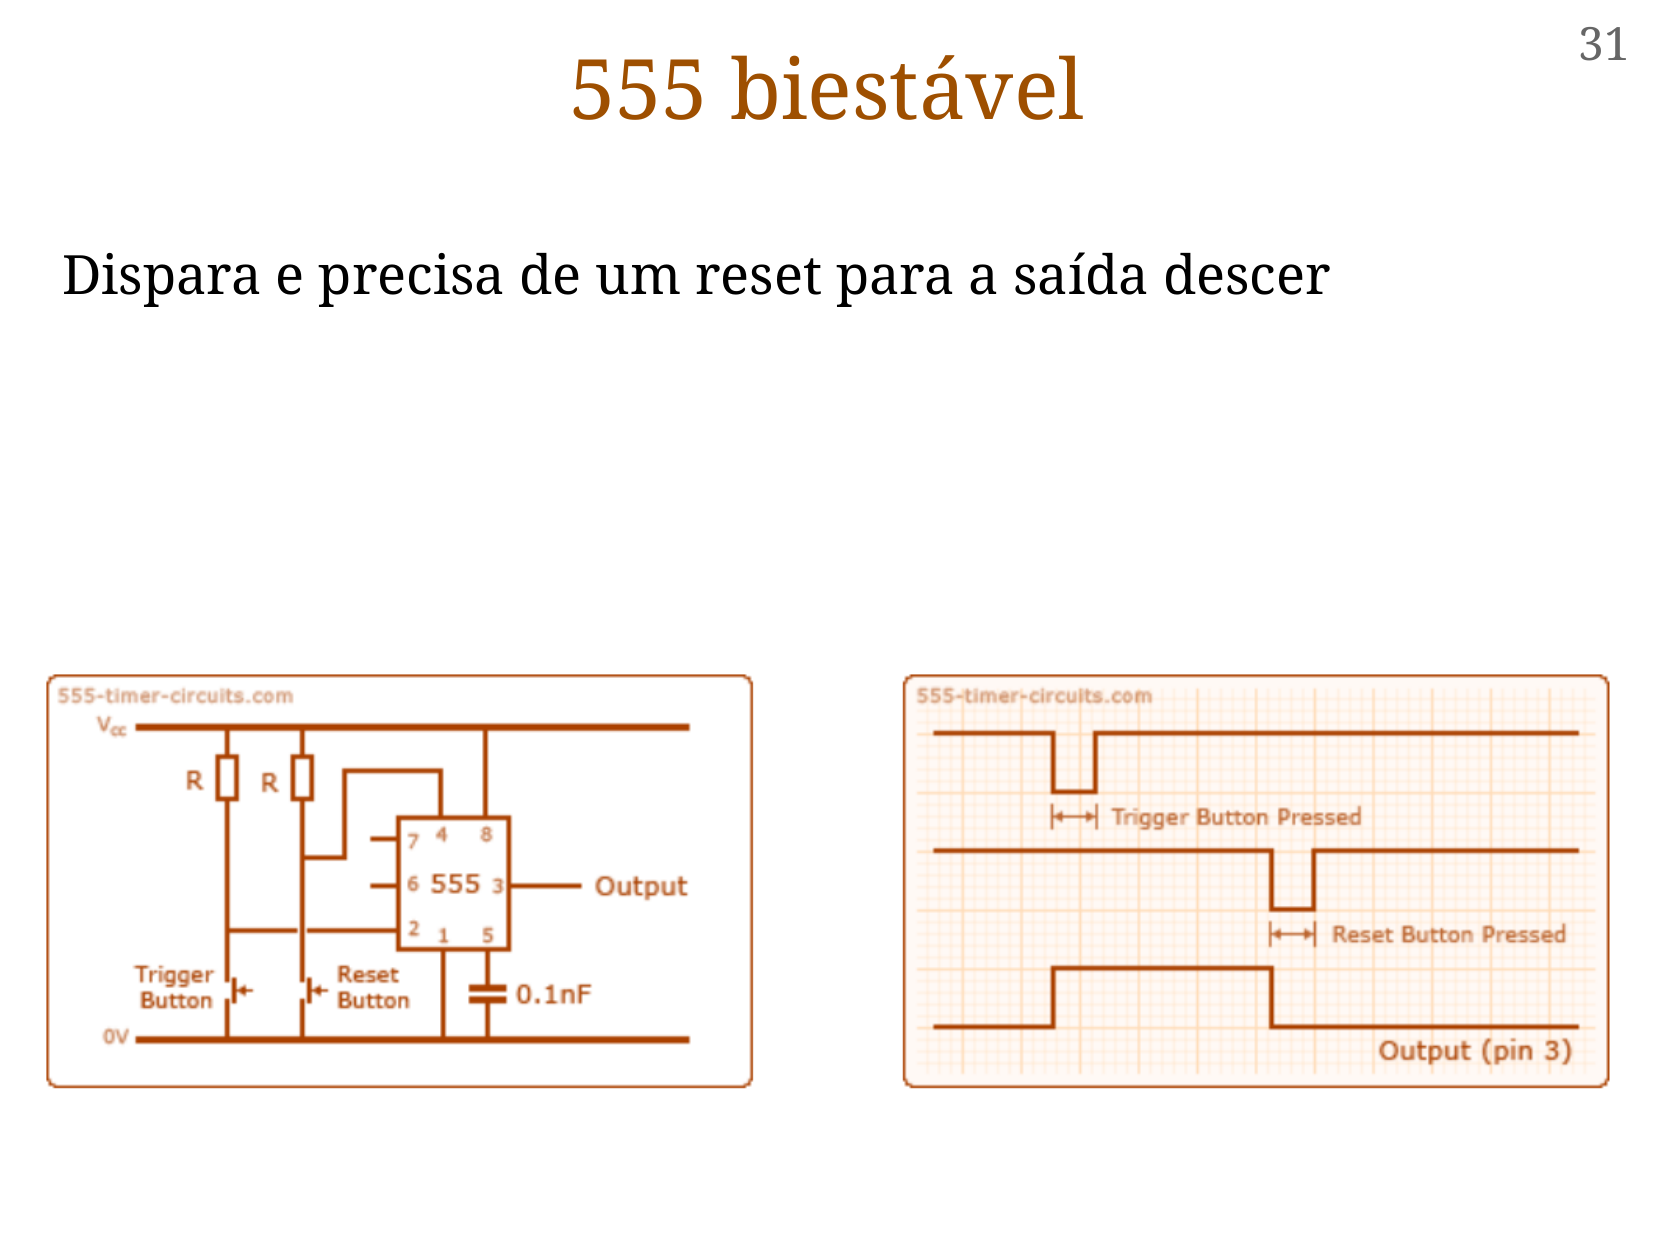

31
# 555 biestável
Dispara e precisa de um reset para a saída descer